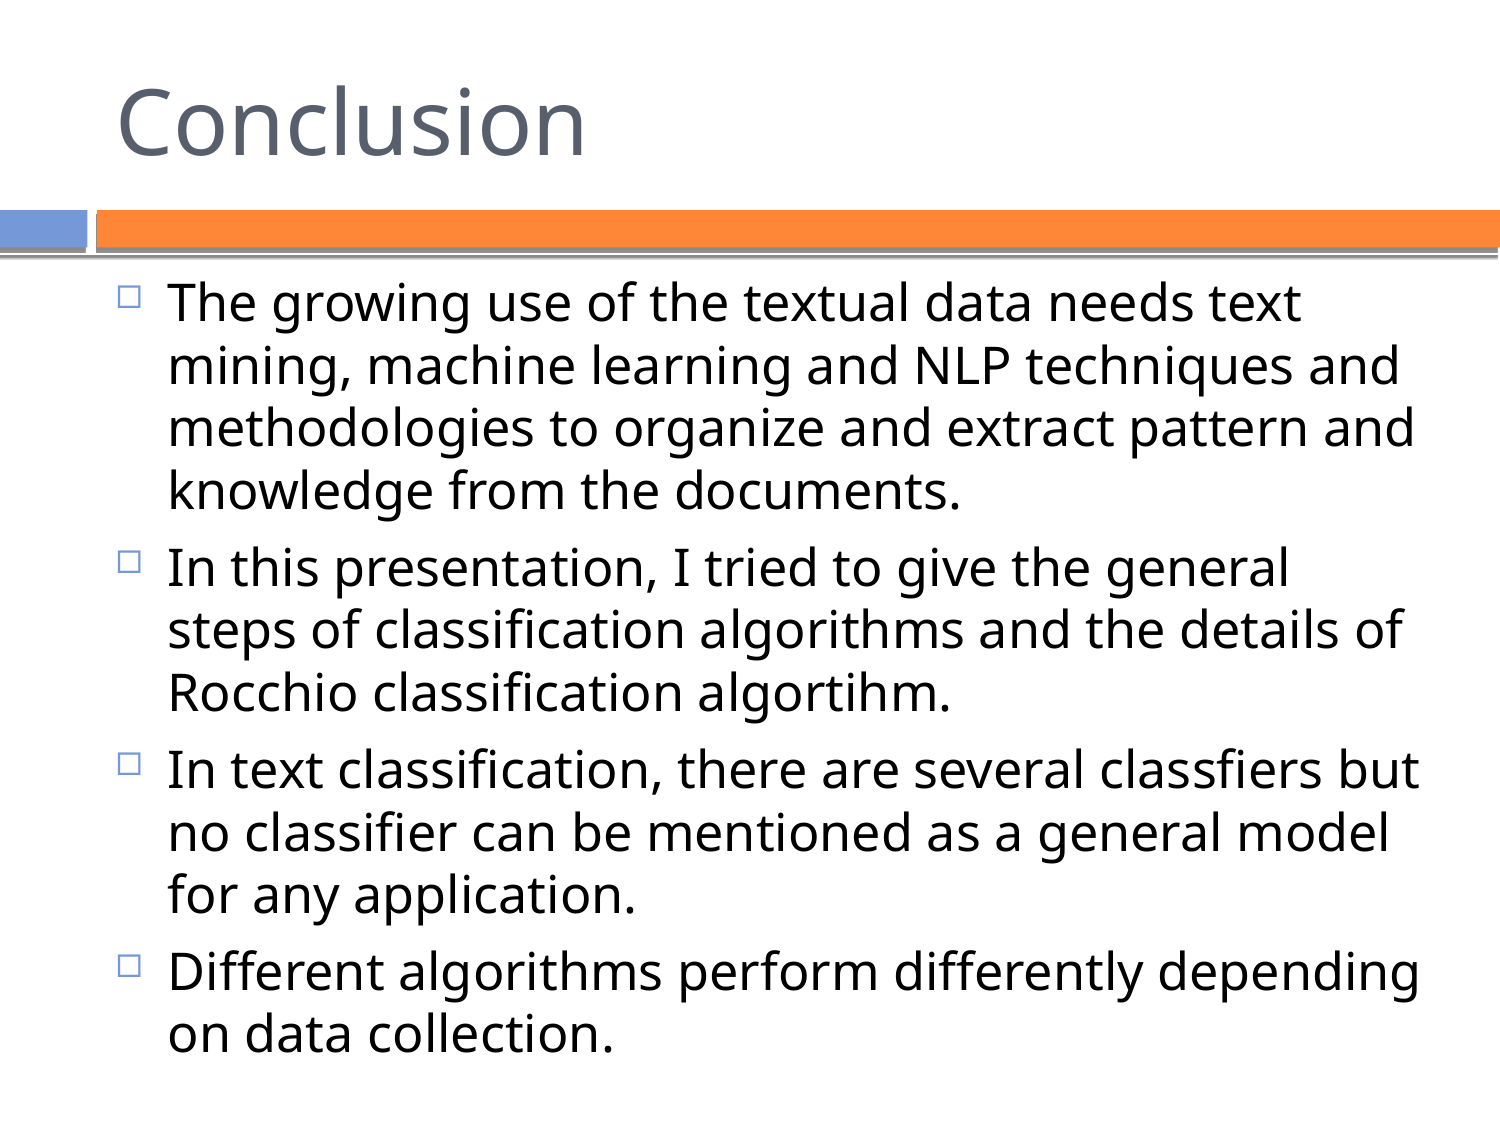

# Conclusion
The growing use of the textual data needs text mining, machine learning and NLP techniques and methodologies to organize and extract pattern and knowledge from the documents.
In this presentation, I tried to give the general steps of classification algorithms and the details of Rocchio classification algortihm.
In text classification, there are several classfiers but no classifier can be mentioned as a general model for any application.
Different algorithms perform differently depending on data collection.